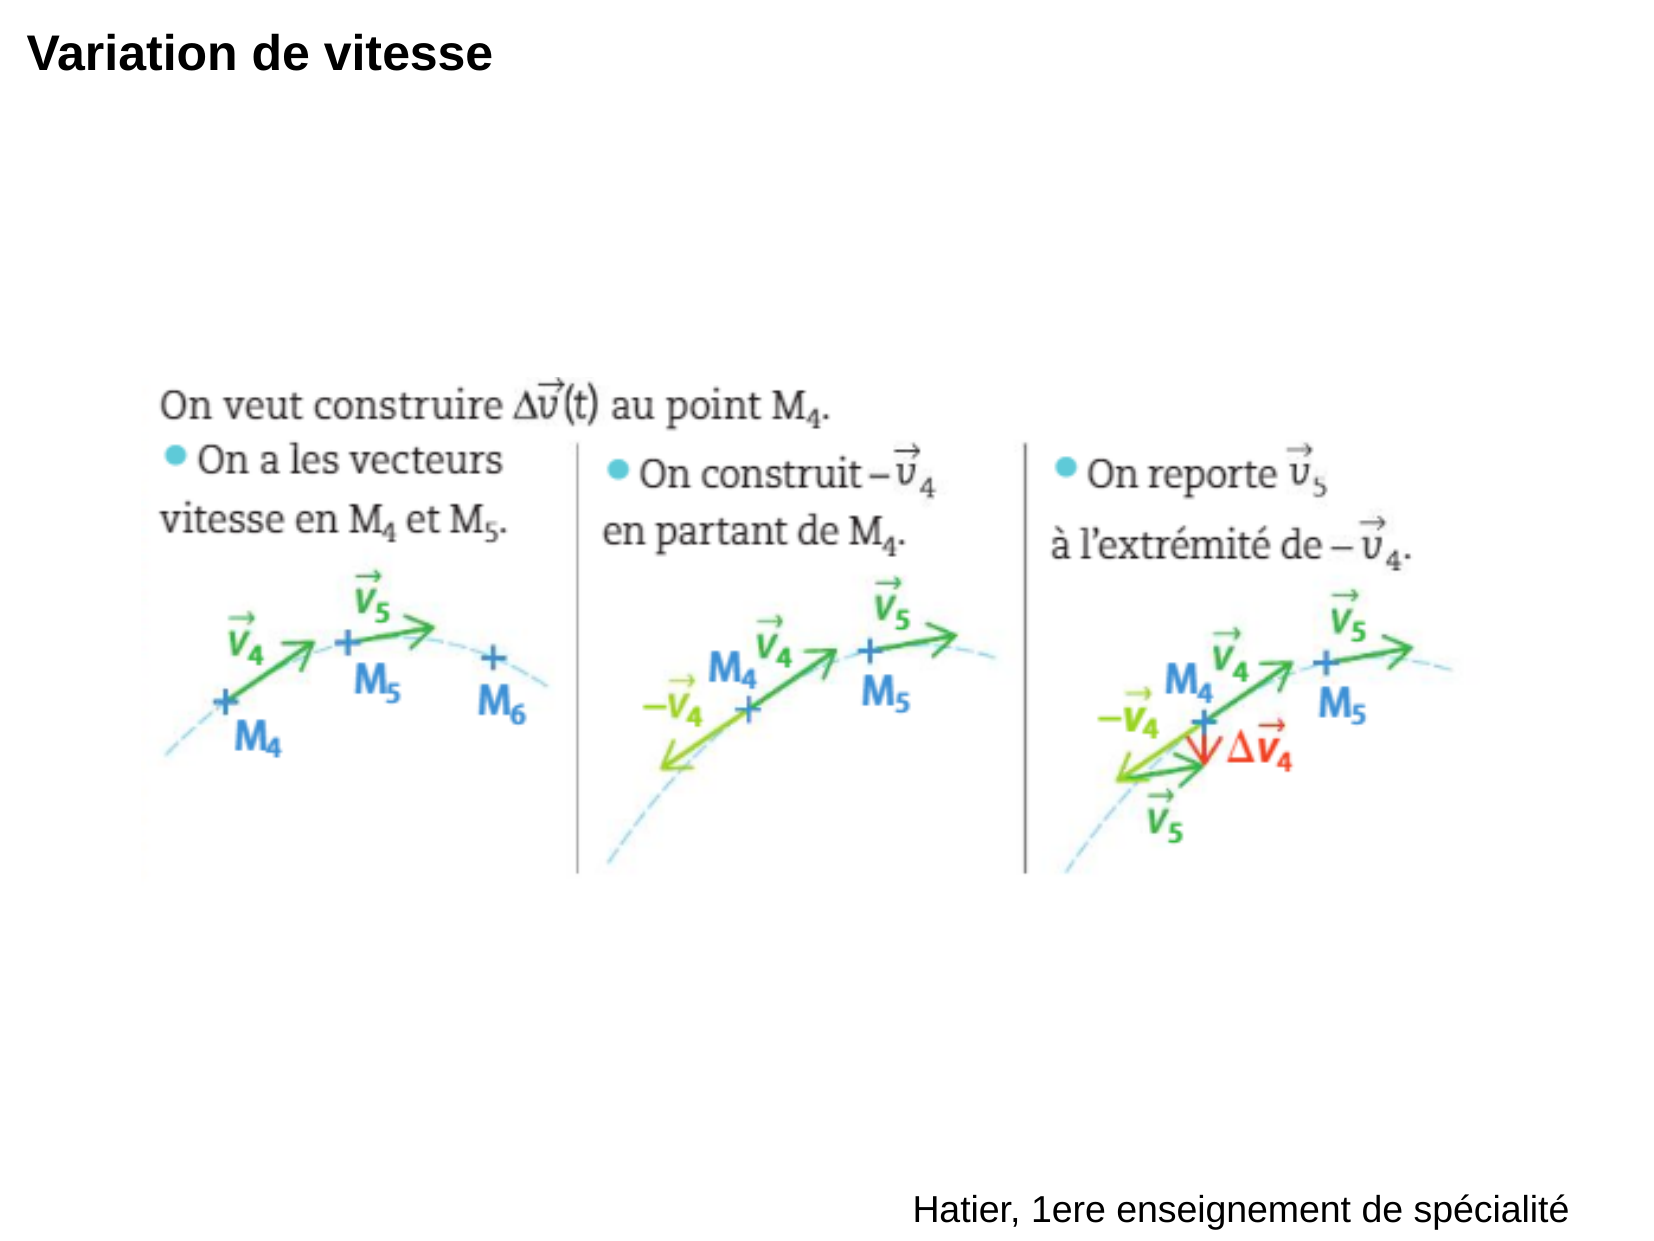

Variation de vitesse
Hatier, 1ere enseignement de spécialité